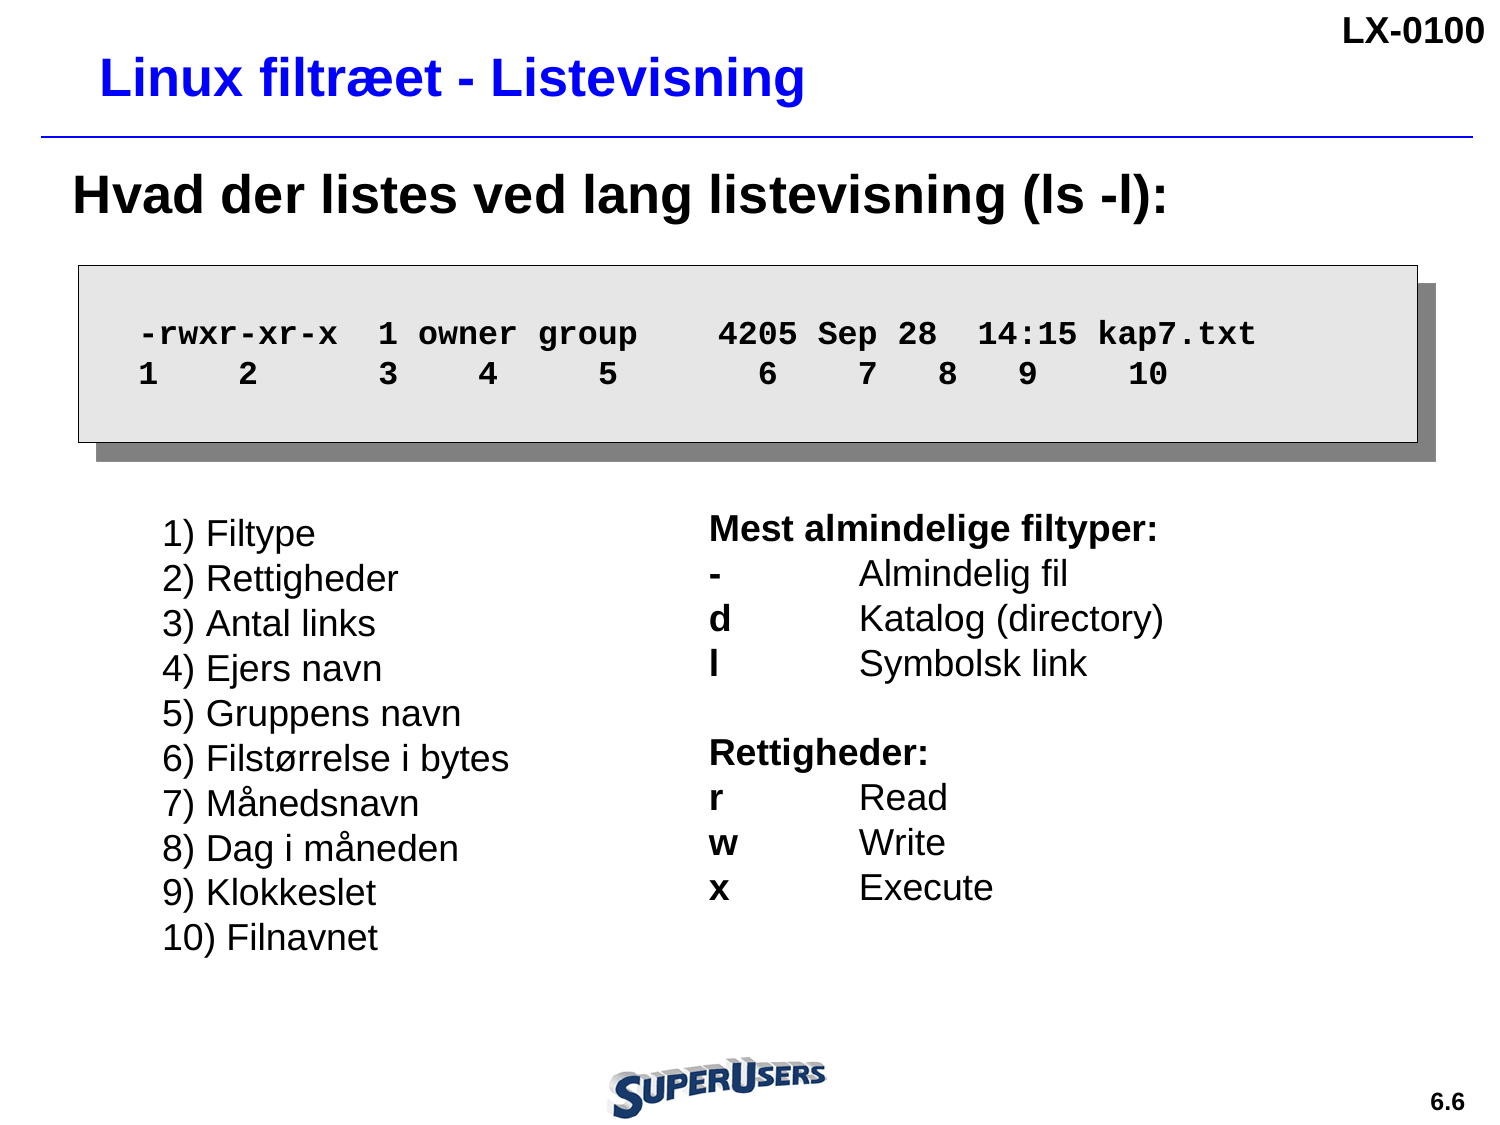

# Linux filtræet - Listevisning
Hvad der listes ved lang listevisning (ls -l):
 -rwxr-xr-x 1 owner group 4205 Sep 28 14:15 kap7.txt
 1 2	3 4 5 6 7 8 9	10
Mest almindelige filtyper:
- 	Almindelig fil
d 	Katalog (directory)
l	Symbolsk link
Rettigheder:
r	Read
w	Write
x	Execute
 Filtype
 Rettigheder
 Antal links
 Ejers navn
 Gruppens navn
 Filstørrelse i bytes
 Månedsnavn
 Dag i måneden
 Klokkeslet
 Filnavnet